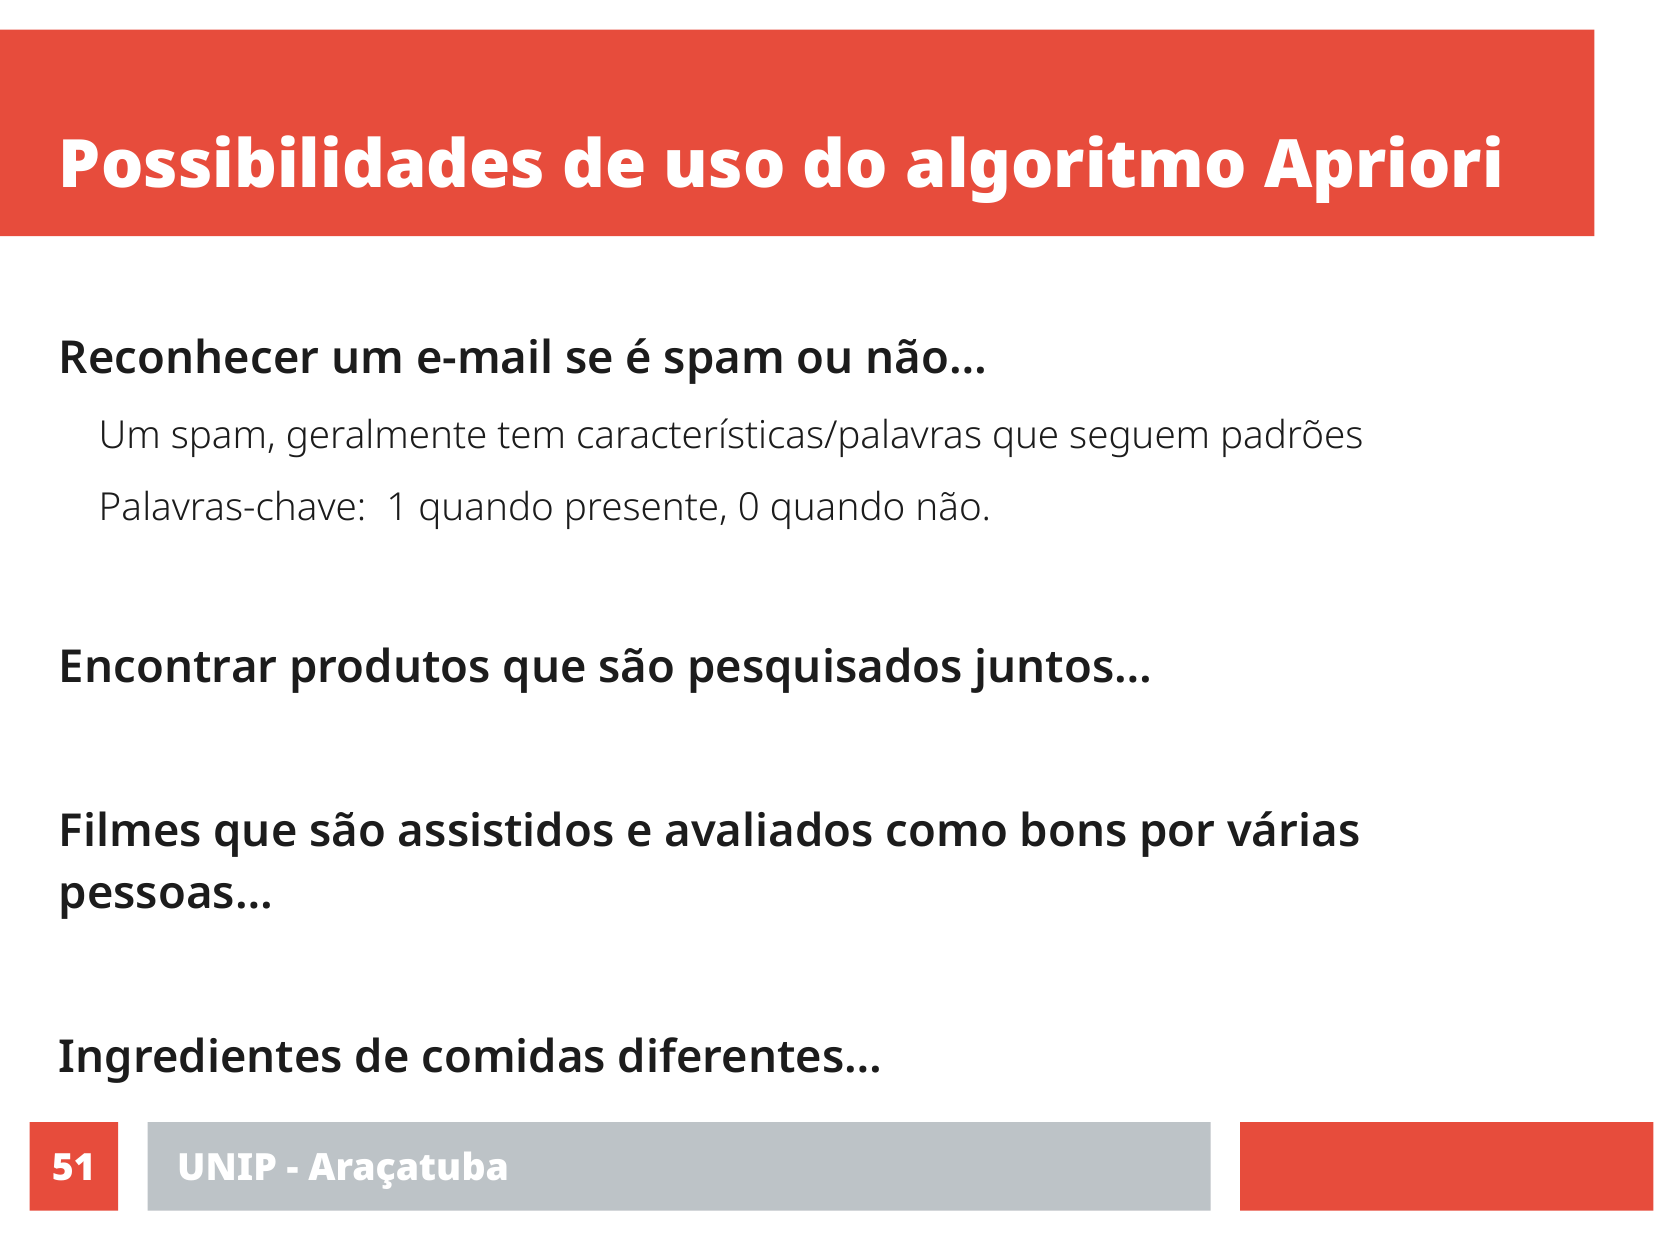

# Possibilidades de uso do algoritmo Apriori
Reconhecer um e-mail se é spam ou não…
Um spam, geralmente tem características/palavras que seguem padrões
Palavras-chave: 1 quando presente, 0 quando não.
Encontrar produtos que são pesquisados juntos…
Filmes que são assistidos e avaliados como bons por várias pessoas…
Ingredientes de comidas diferentes…
51
UNIP - Araçatuba